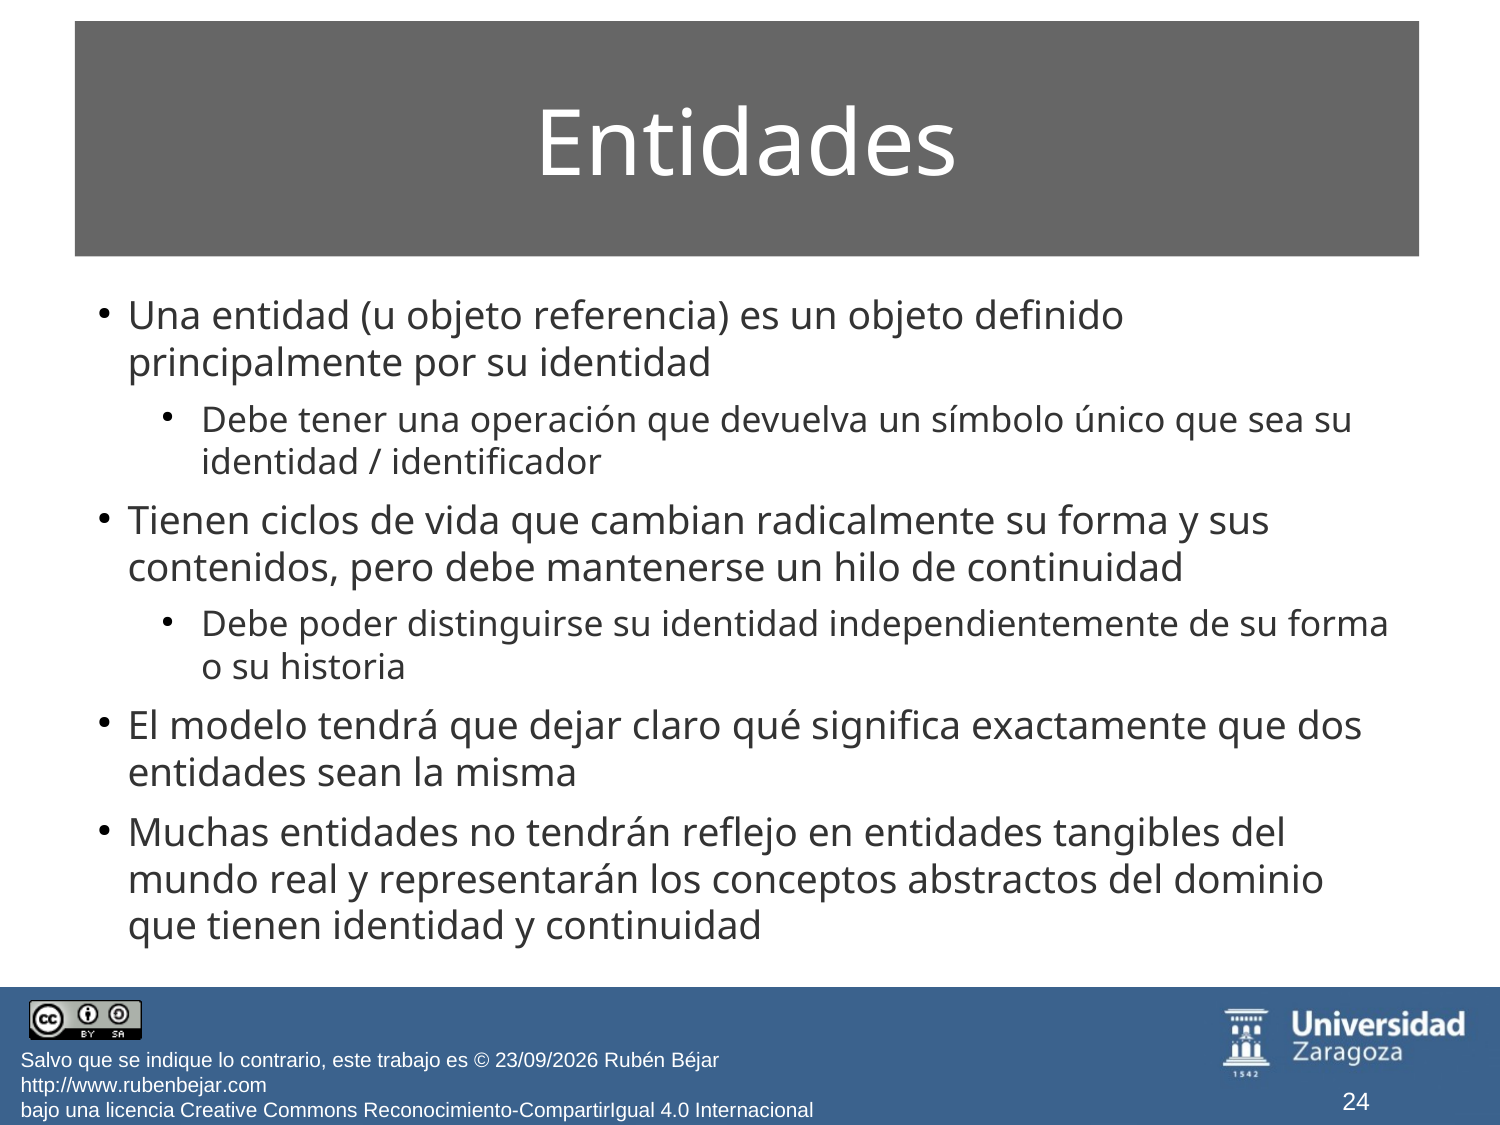

# Entidades
Una entidad (u objeto referencia) es un objeto definido principalmente por su identidad
Debe tener una operación que devuelva un símbolo único que sea su identidad / identificador
Tienen ciclos de vida que cambian radicalmente su forma y sus contenidos, pero debe mantenerse un hilo de continuidad
Debe poder distinguirse su identidad independientemente de su forma o su historia
El modelo tendrá que dejar claro qué significa exactamente que dos entidades sean la misma
Muchas entidades no tendrán reflejo en entidades tangibles del mundo real y representarán los conceptos abstractos del dominio que tienen identidad y continuidad